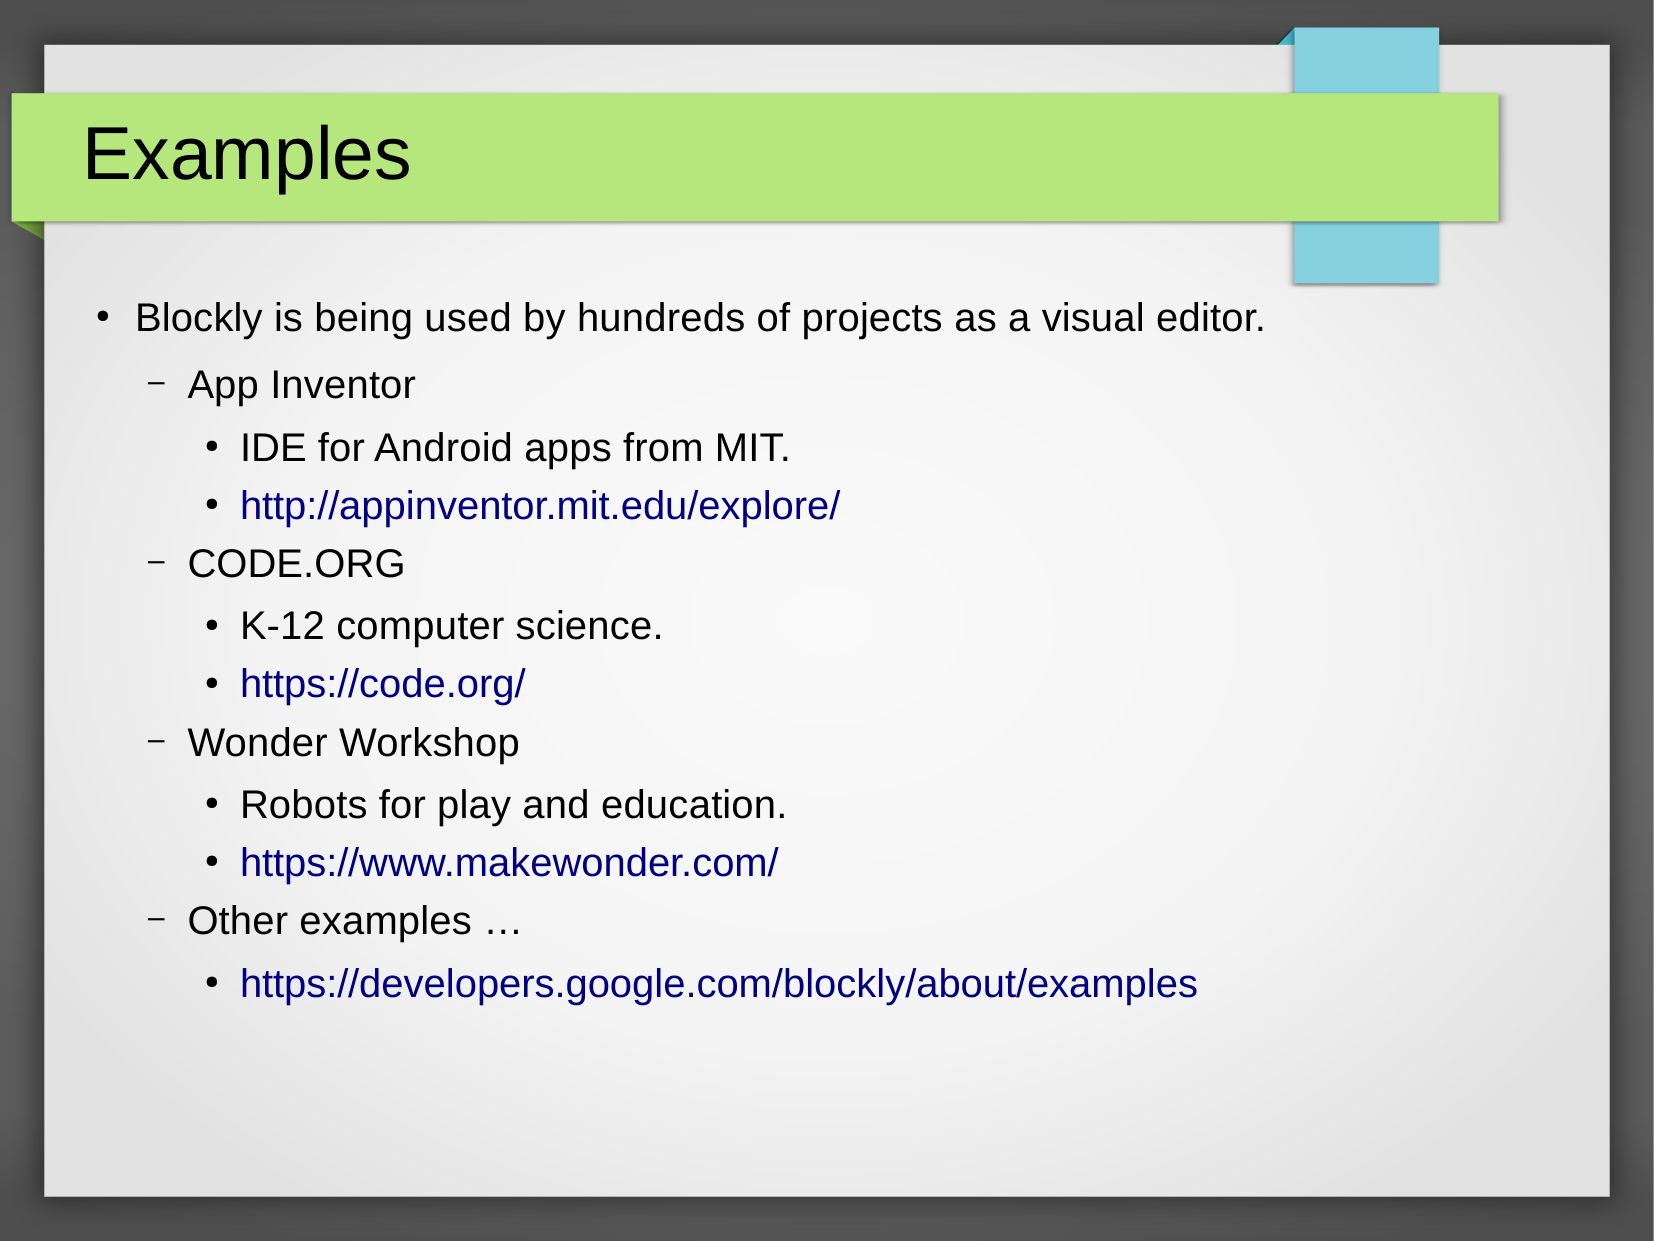

# Examples
Blockly is being used by hundreds of projects as a visual editor.
App Inventor
IDE for Android apps from MIT.
http://appinventor.mit.edu/explore/
CODE.ORG
K-12 computer science.
https://code.org/
Wonder Workshop
Robots for play and education.
https://www.makewonder.com/
Other examples …
https://developers.google.com/blockly/about/examples